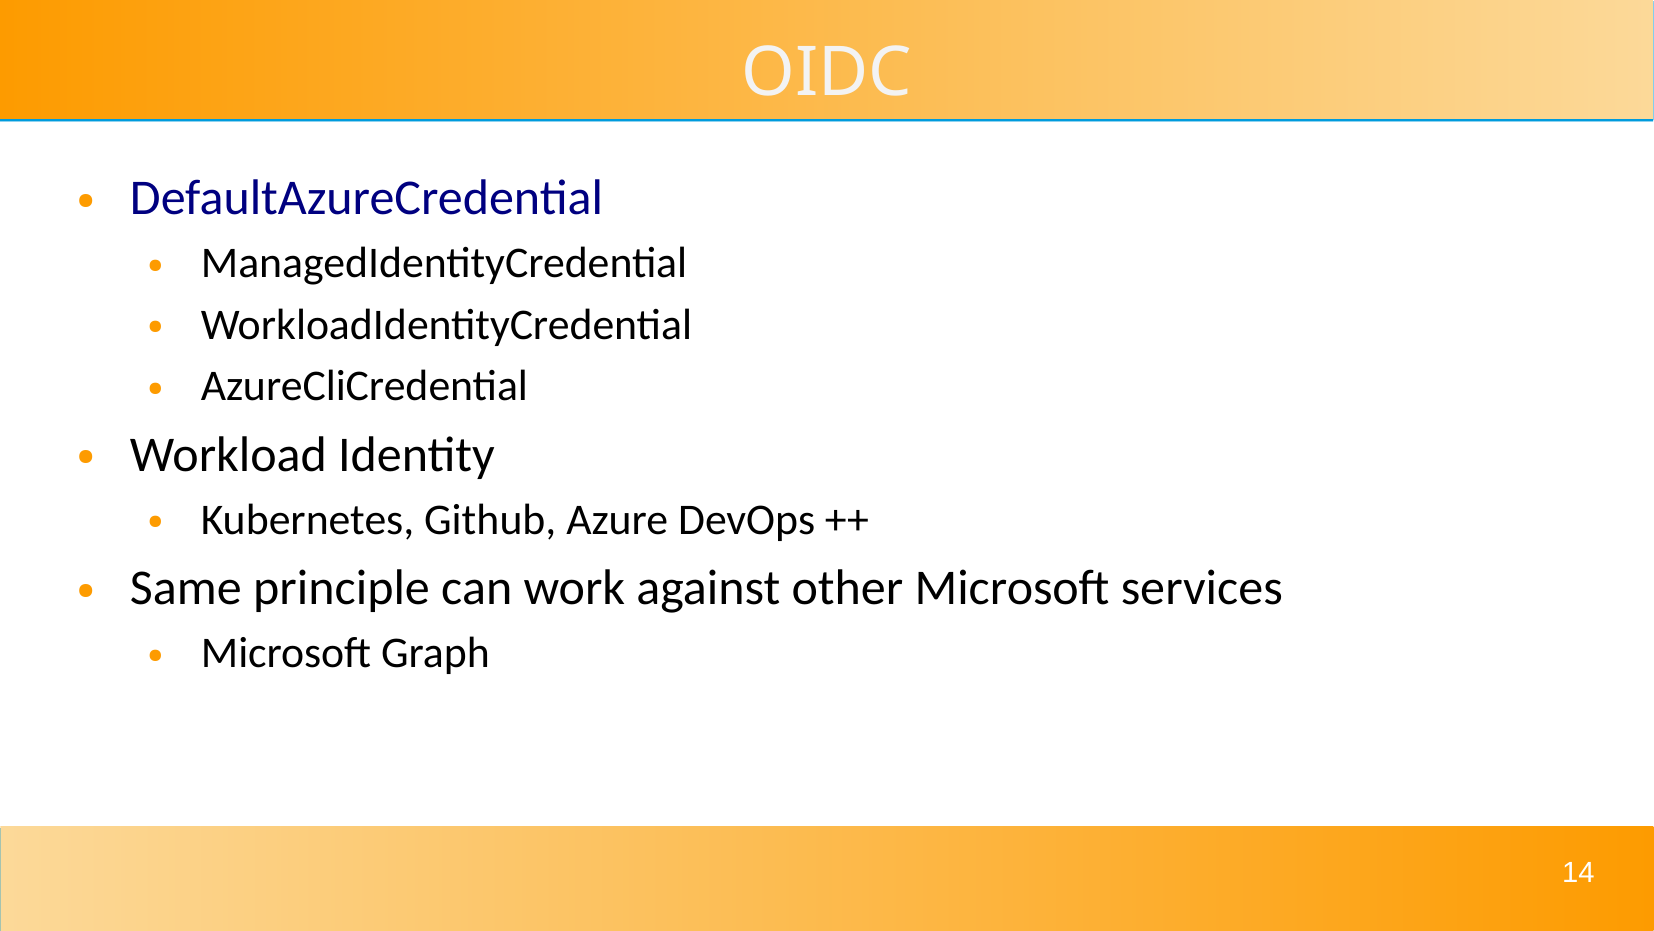

# OIDC
DefaultAzureCredential
ManagedIdentityCredential
WorkloadIdentityCredential
AzureCliCredential
Workload Identity
Kubernetes, Github, Azure DevOps ++
Same principle can work against other Microsoft services
Microsoft Graph
14